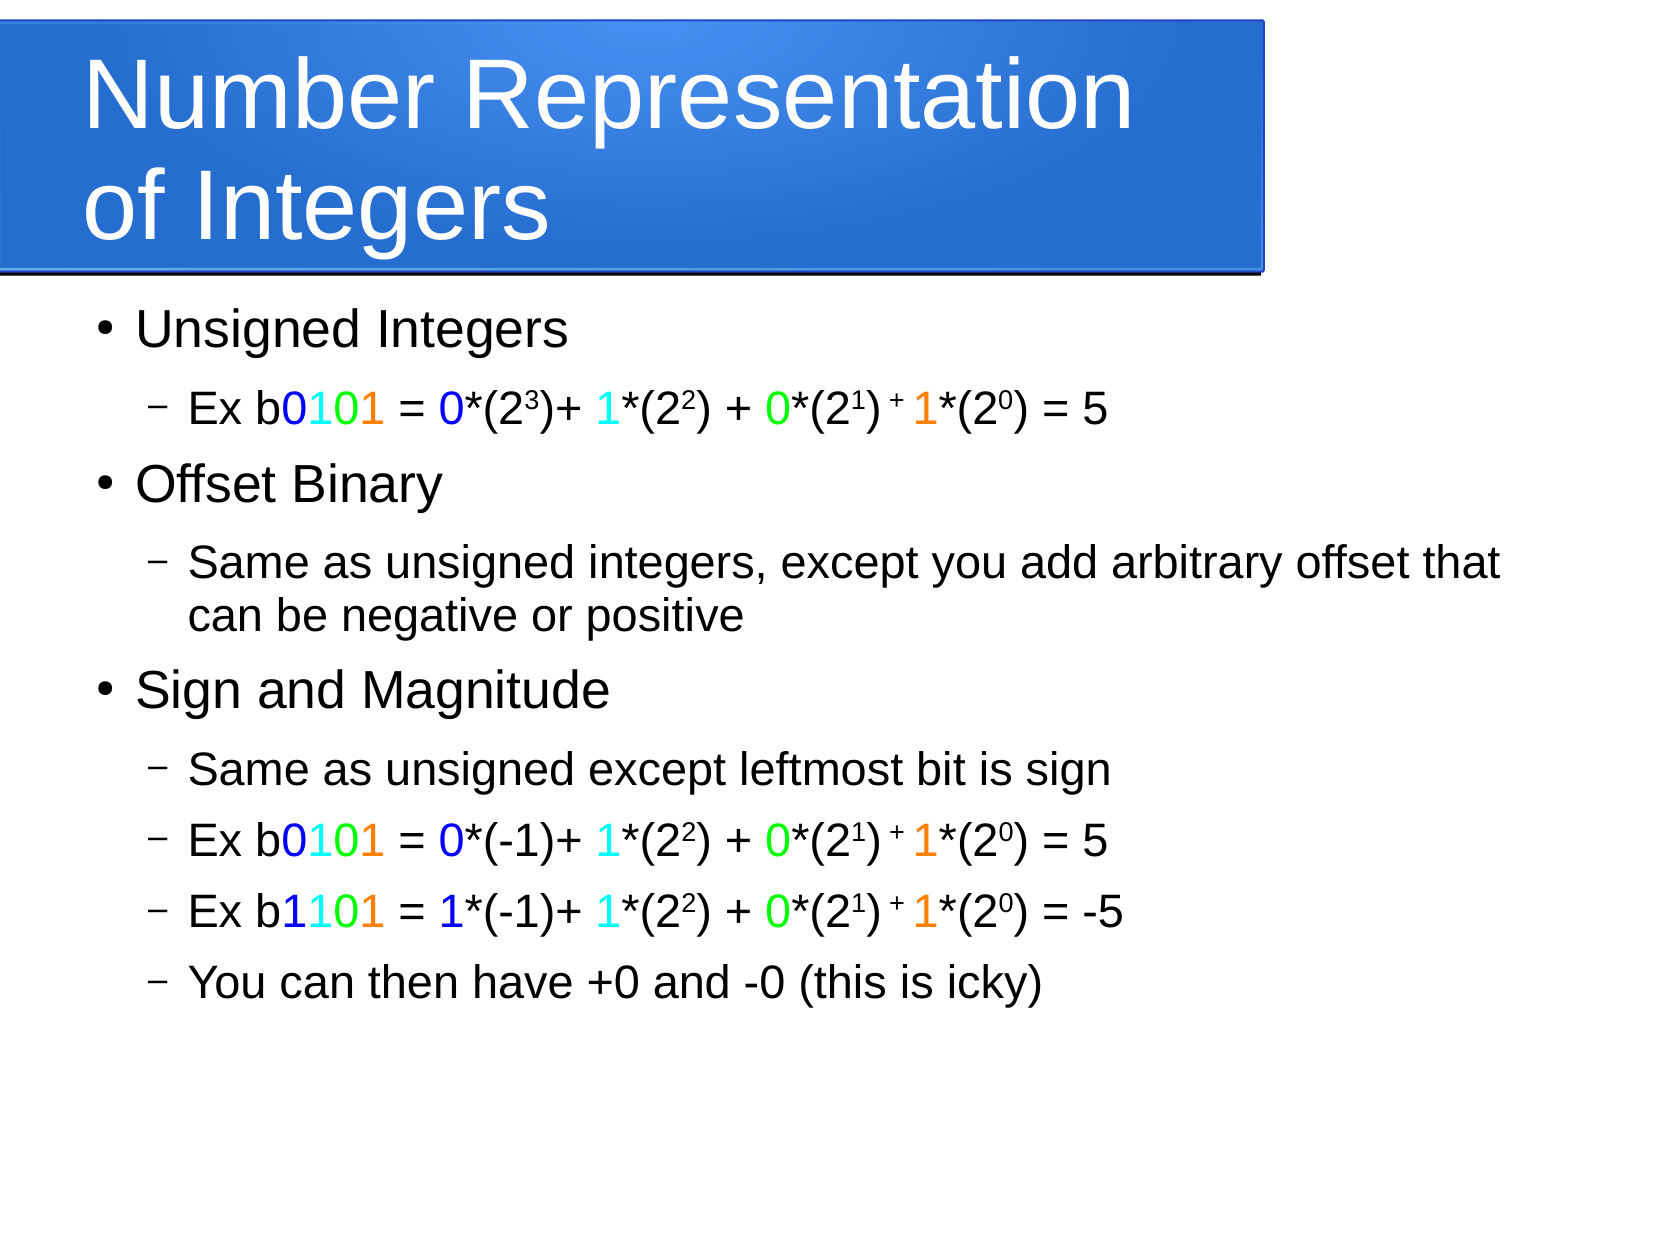

# Number Representation of Integers
Unsigned Integers
Ex b0101 = 0*(23)+ 1*(22) + 0*(21) + 1*(20) = 5
Offset Binary
Same as unsigned integers, except you add arbitrary offset that can be negative or positive
Sign and Magnitude
Same as unsigned except leftmost bit is sign
Ex b0101 = 0*(-1)+ 1*(22) + 0*(21) + 1*(20) = 5
Ex b1101 = 1*(-1)+ 1*(22) + 0*(21) + 1*(20) = -5
You can then have +0 and -0 (this is icky)